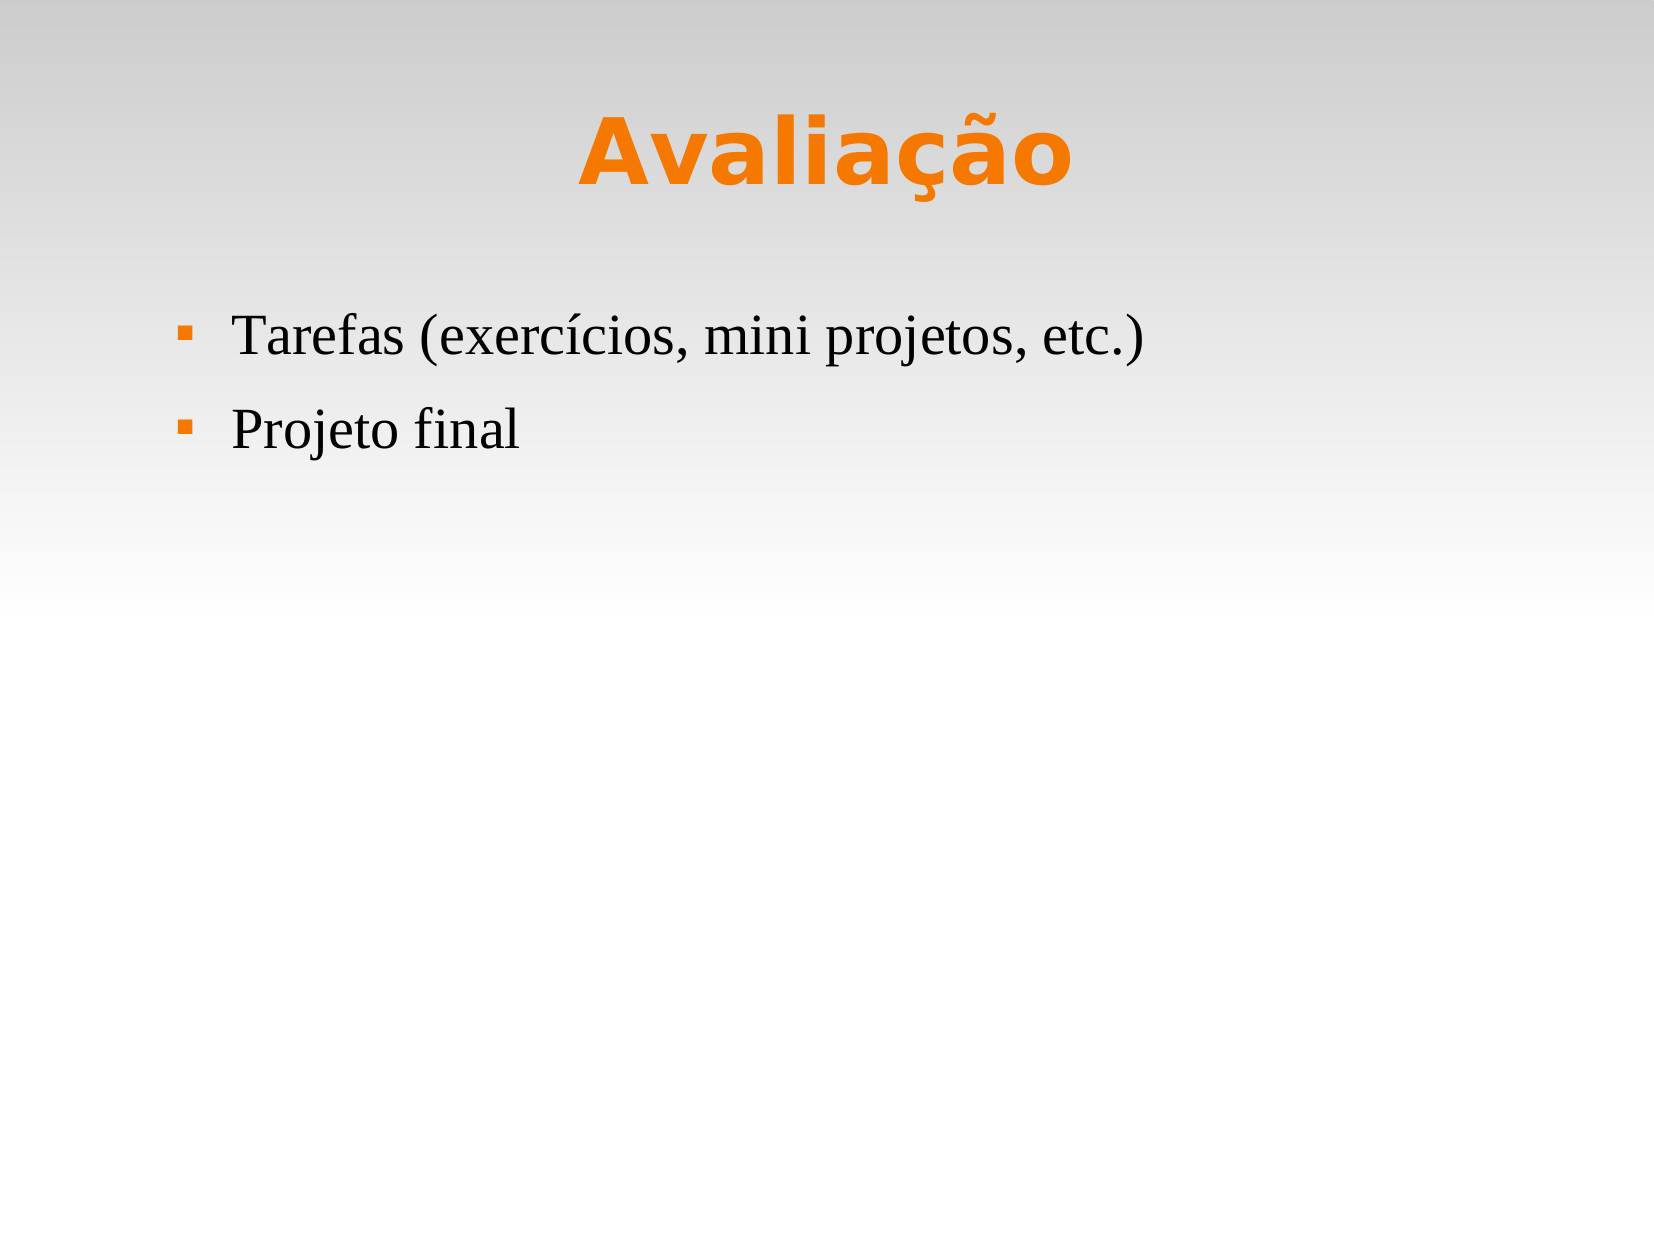

# Avaliação
Tarefas (exercícios, mini projetos, etc.)
Projeto final